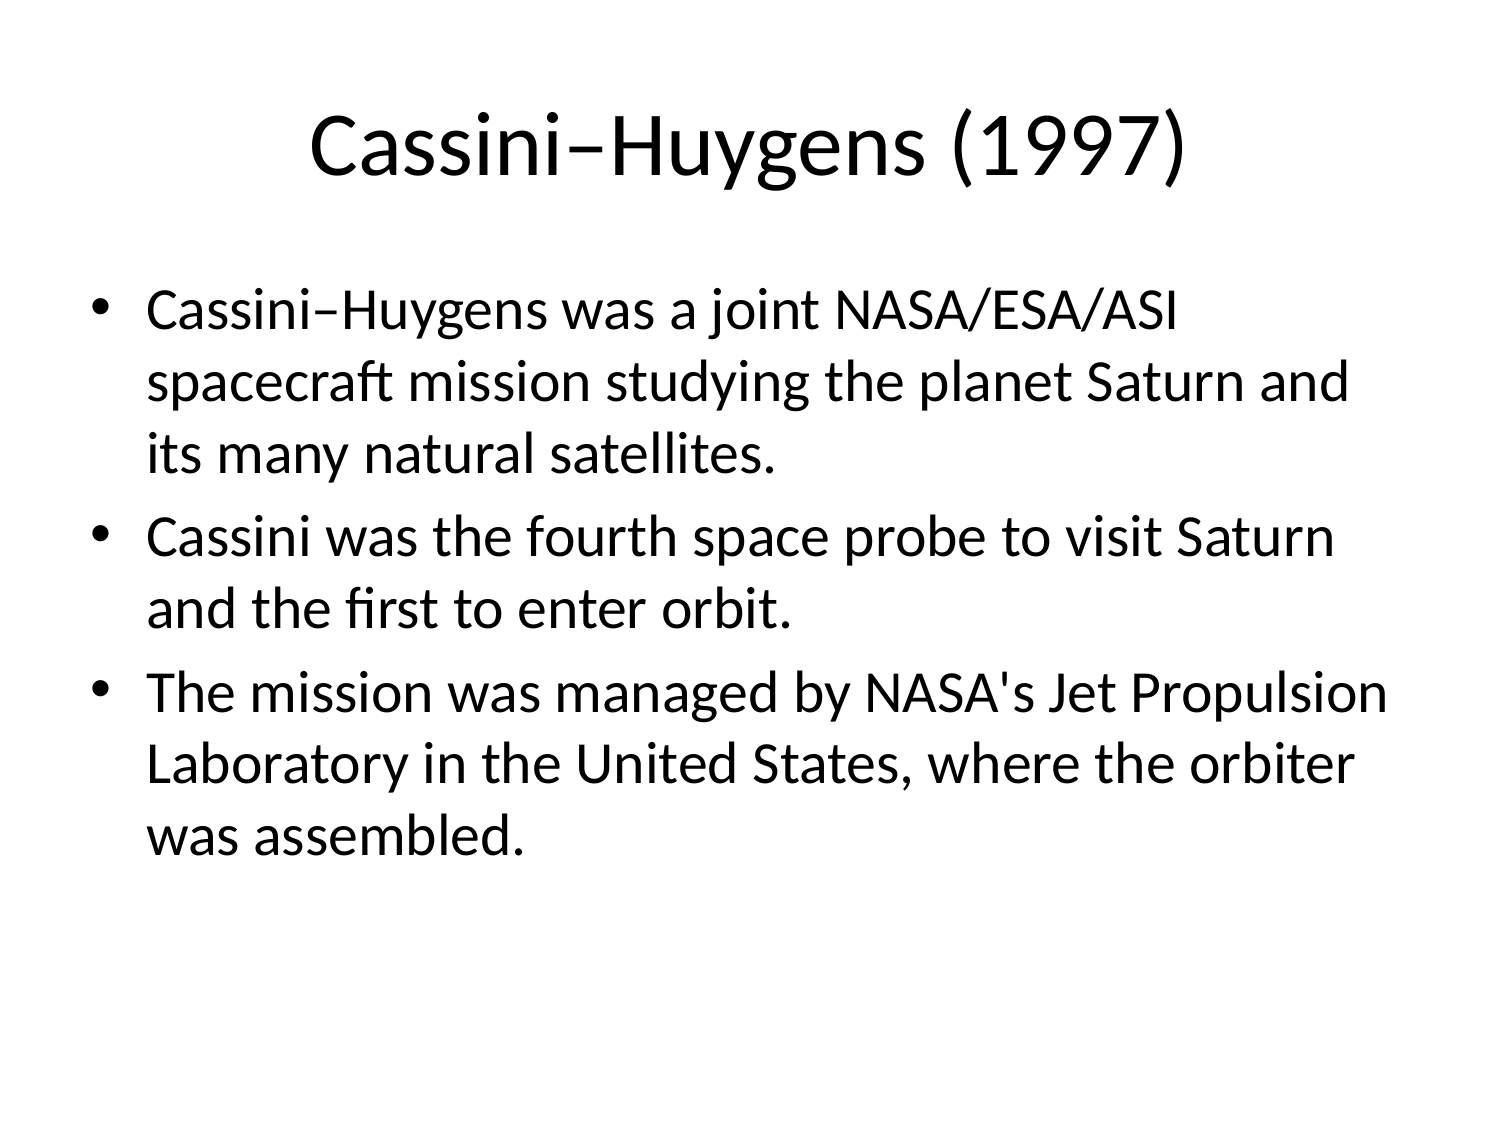

# Cassini–Huygens (1997)
Cassini–Huygens was a joint NASA/ESA/ASI spacecraft mission studying the planet Saturn and its many natural satellites.
Cassini was the fourth space probe to visit Saturn and the first to enter orbit.
The mission was managed by NASA's Jet Propulsion Laboratory in the United States, where the orbiter was assembled.